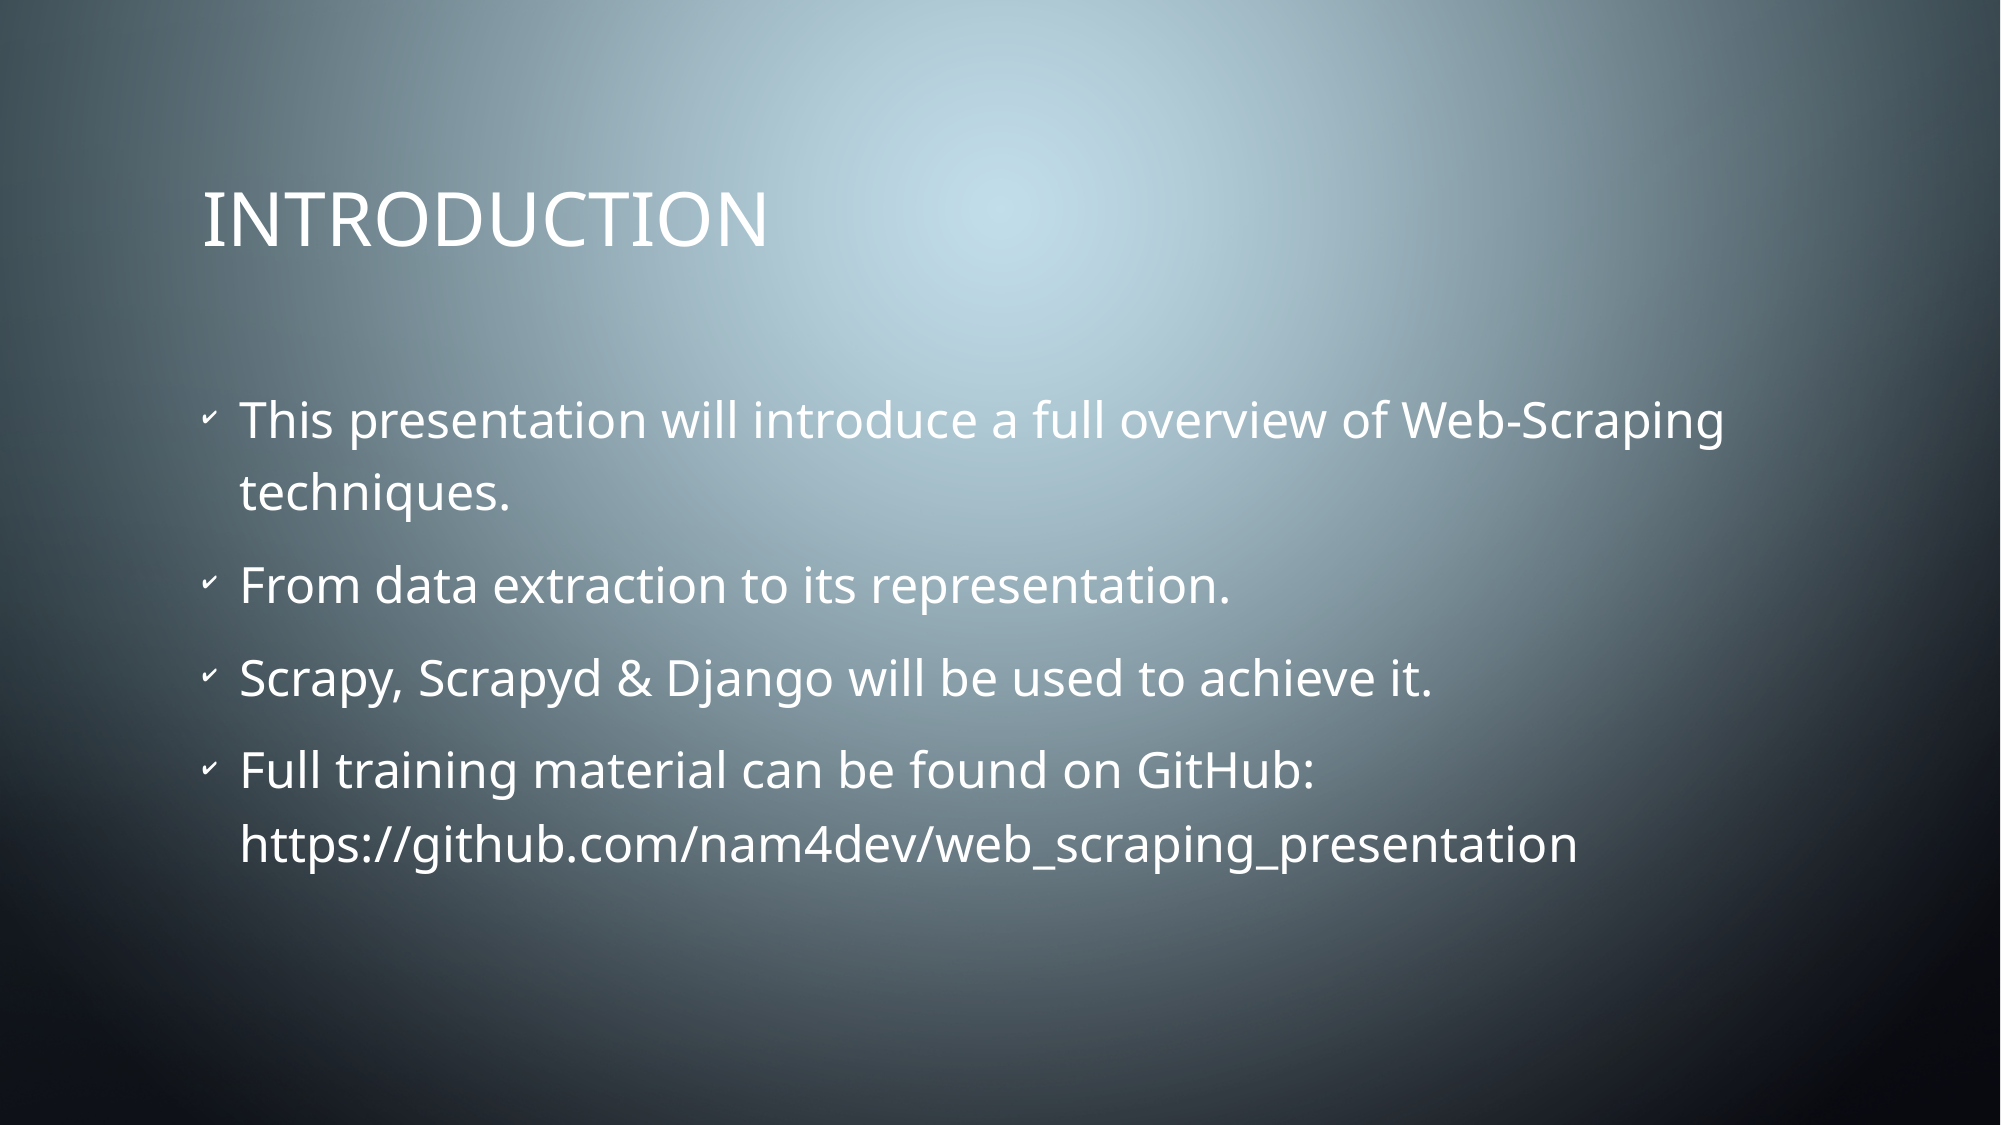

# INTROduction
This presentation will introduce a full overview of Web-Scraping techniques.
From data extraction to its representation.
Scrapy, Scrapyd & Django will be used to achieve it.
Full training material can be found on GitHub: https://github.com/nam4dev/web_scraping_presentation